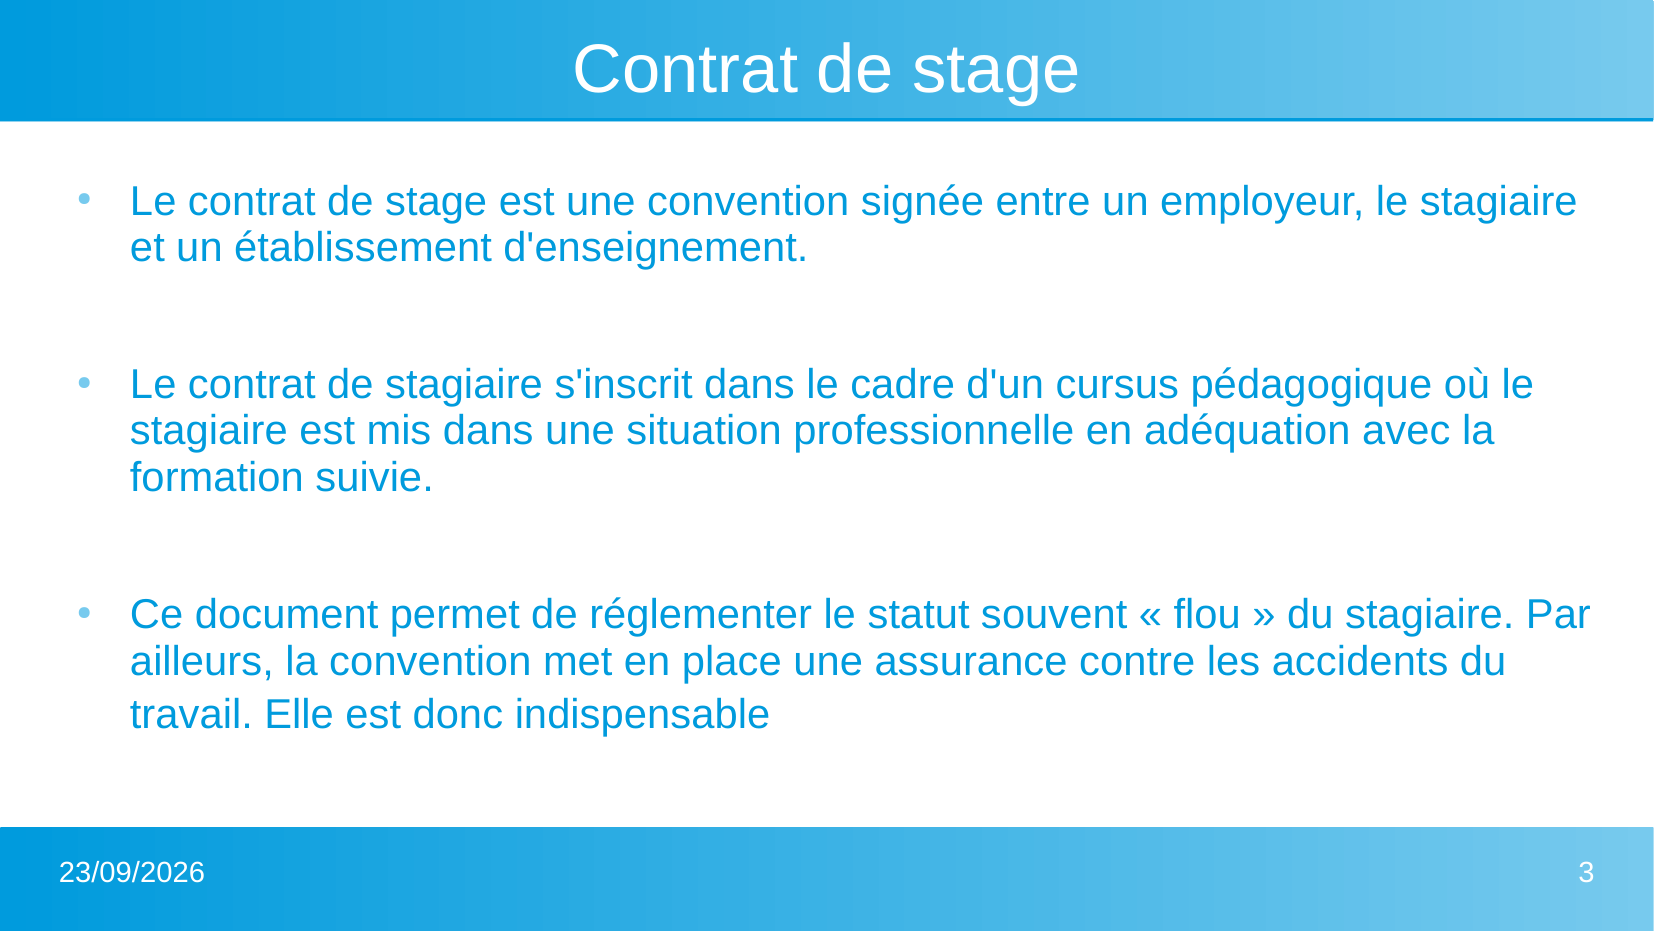

# Contrat de stage
Le contrat de stage est une convention signée entre un employeur, le stagiaire et un établissement d'enseignement.
Le contrat de stagiaire s'inscrit dans le cadre d'un cursus pédagogique où le stagiaire est mis dans une situation professionnelle en adéquation avec la formation suivie.
Ce document permet de réglementer le statut souvent « flou » du stagiaire. Par ailleurs, la convention met en place une assurance contre les accidents du travail. Elle est donc indispensable
3